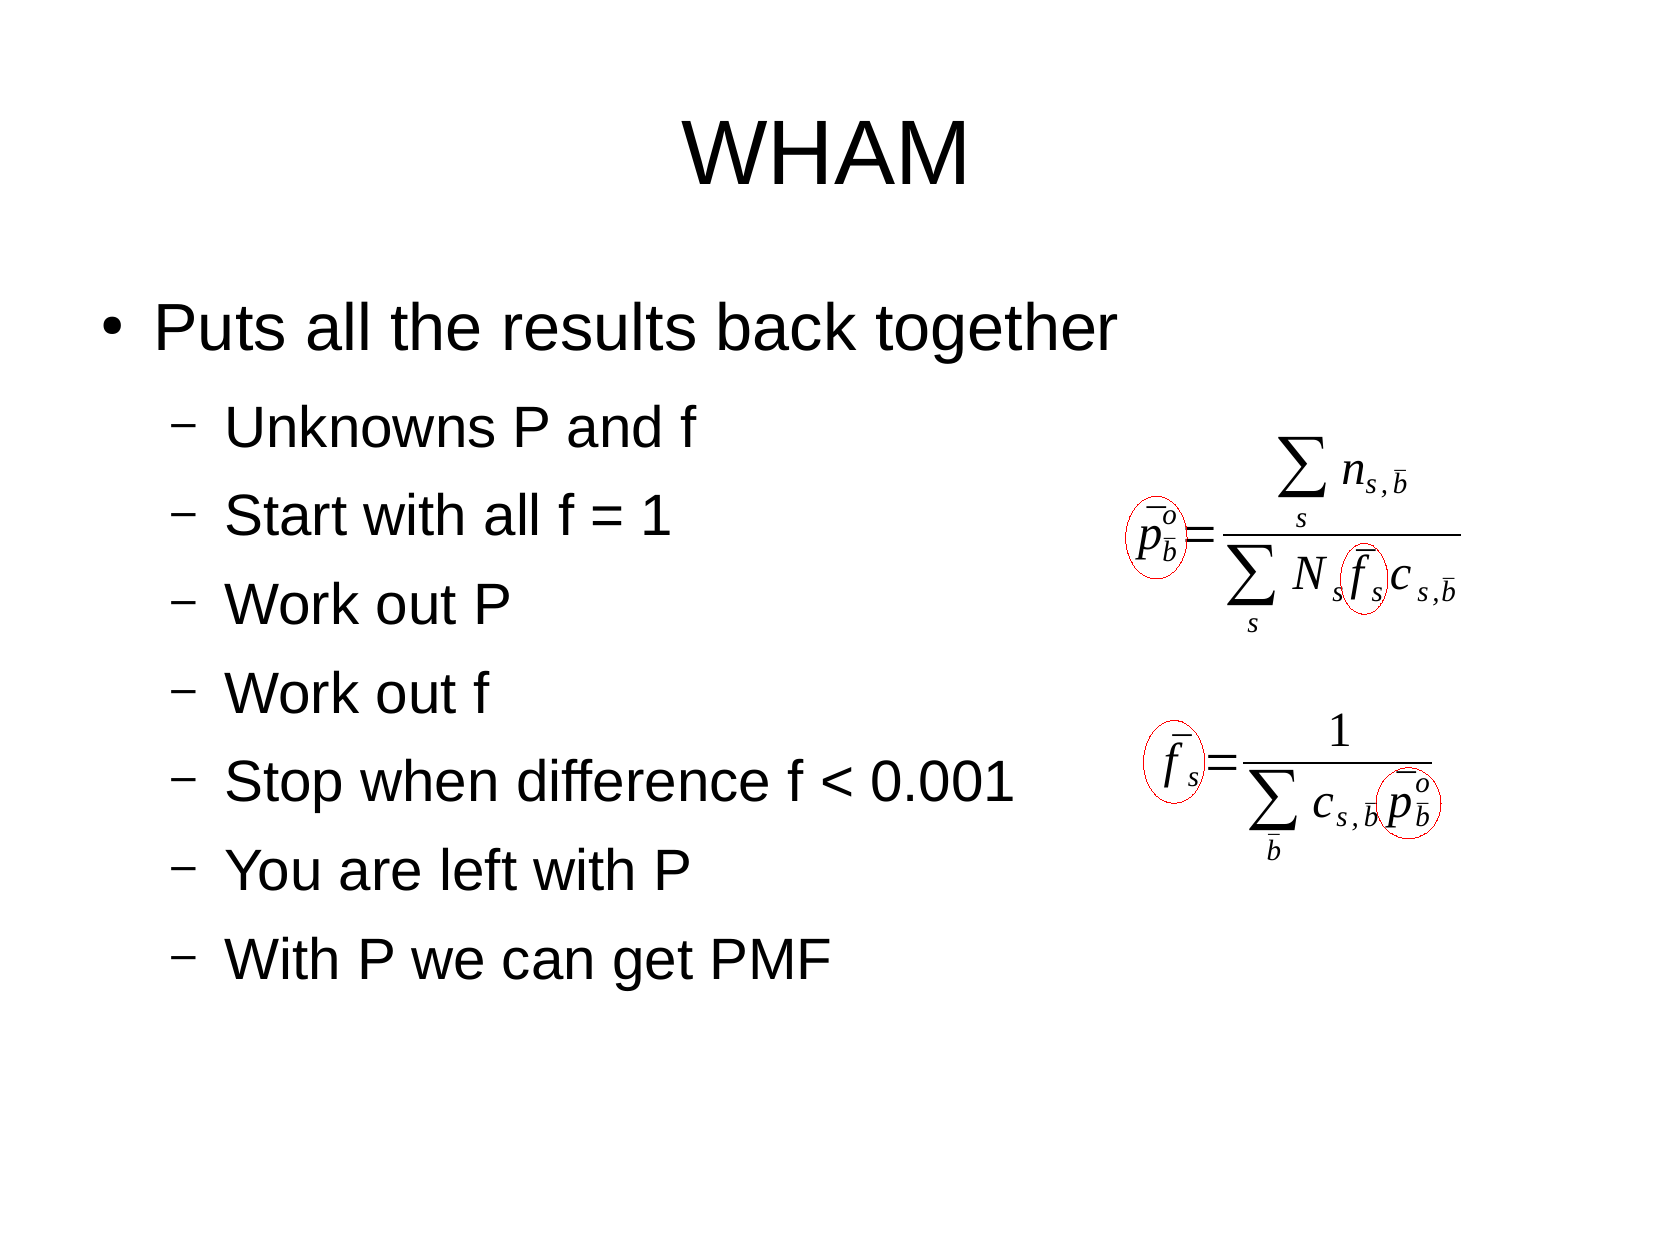

# WHAM
Puts all the results back together
Unknowns P and f
Start with all f = 1
Work out P
Work out f
Stop when difference f < 0.001
You are left with P
With P we can get PMF